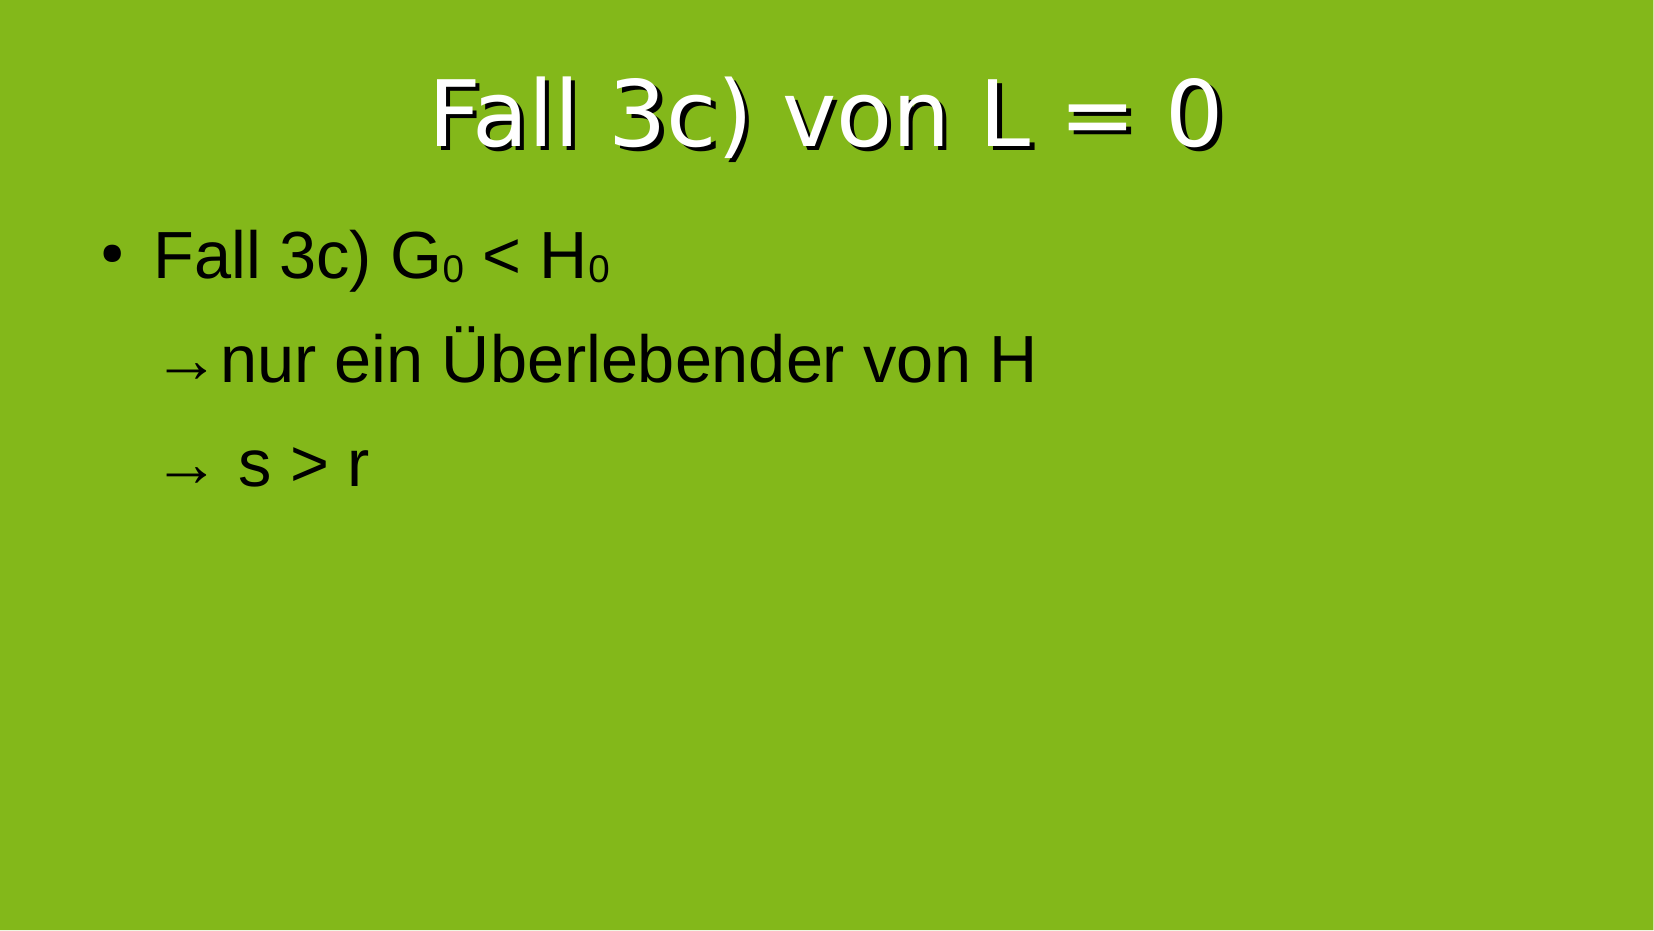

# Fall 3c) von L = 0
Fall 3c) G0 < H0
→nur ein Überlebender von H
→ s > r